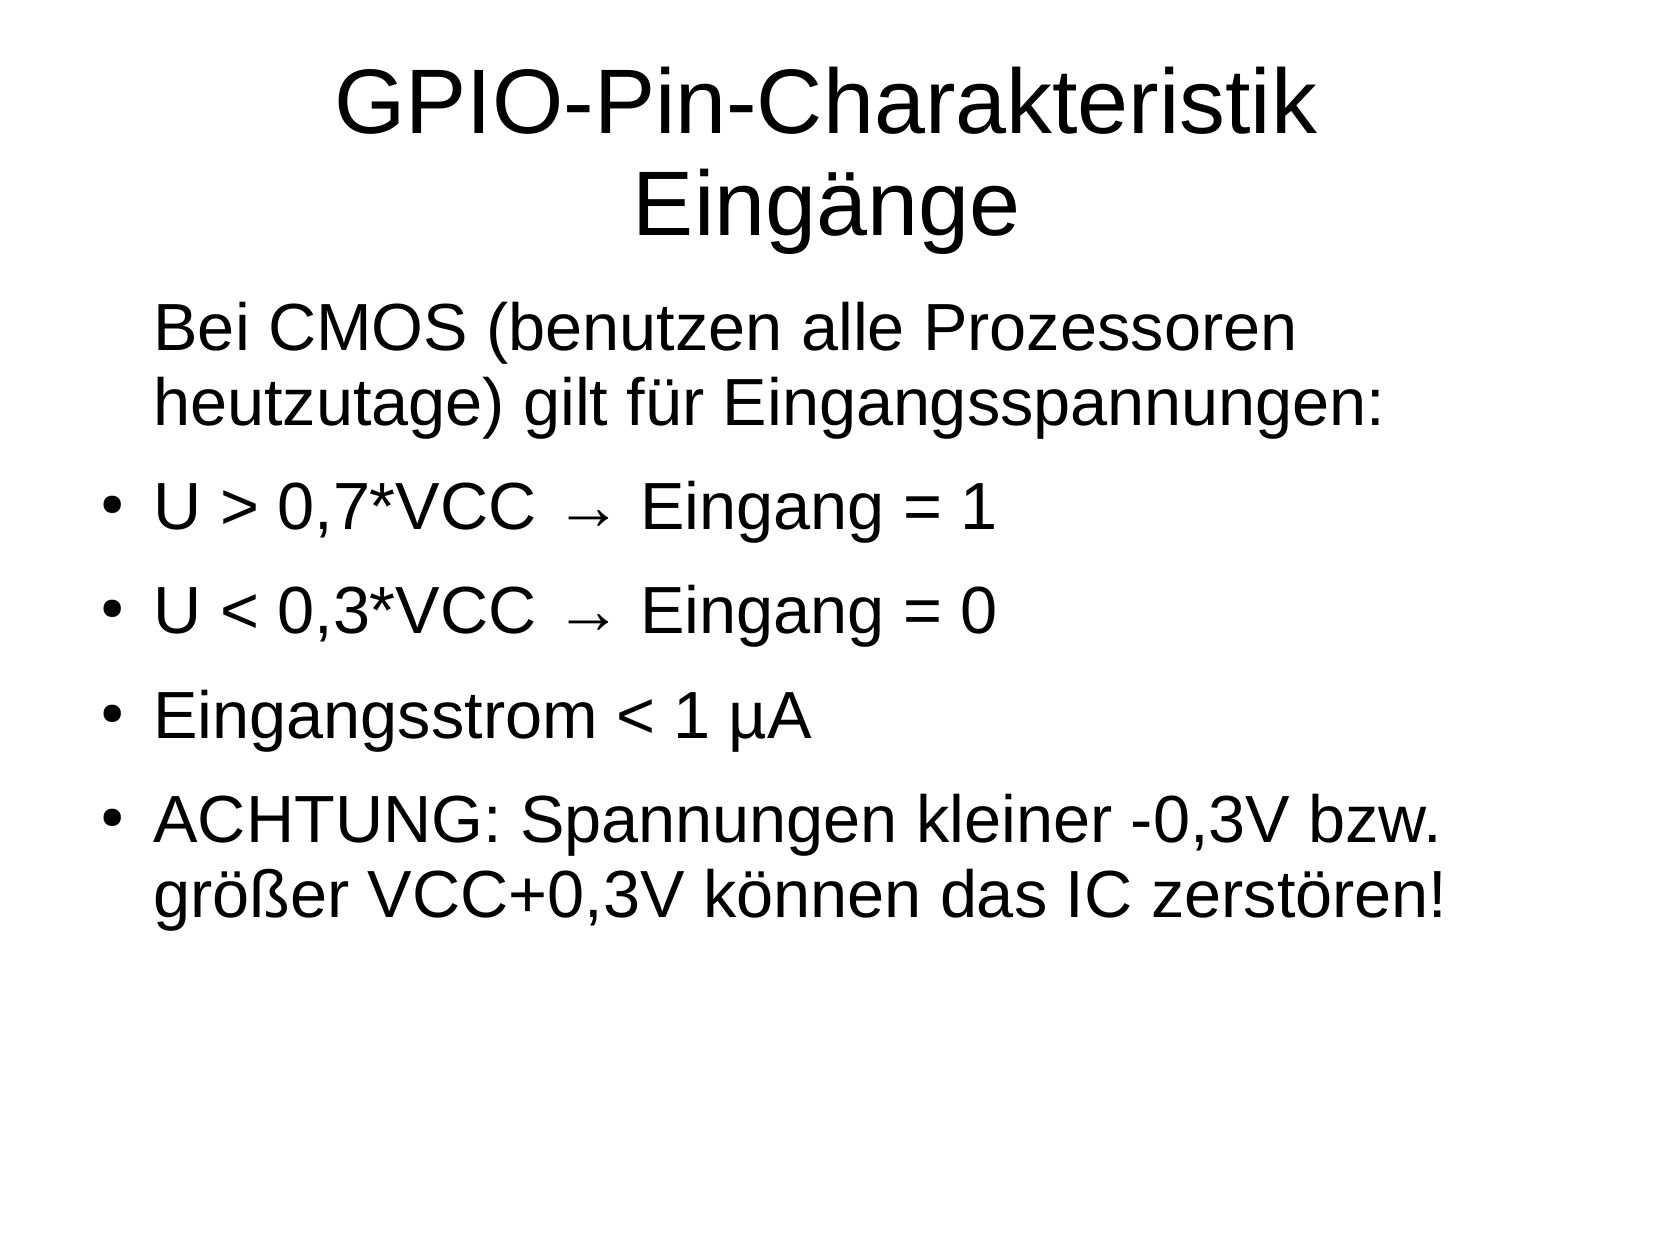

# GPIO-Pin-Charakteristik Eingänge
Bei CMOS (benutzen alle Prozessoren heutzutage) gilt für Eingangsspannungen:
U > 0,7*VCC → Eingang = 1
U < 0,3*VCC → Eingang = 0
Eingangsstrom < 1 µA
ACHTUNG: Spannungen kleiner -0,3V bzw. größer VCC+0,3V können das IC zerstören!